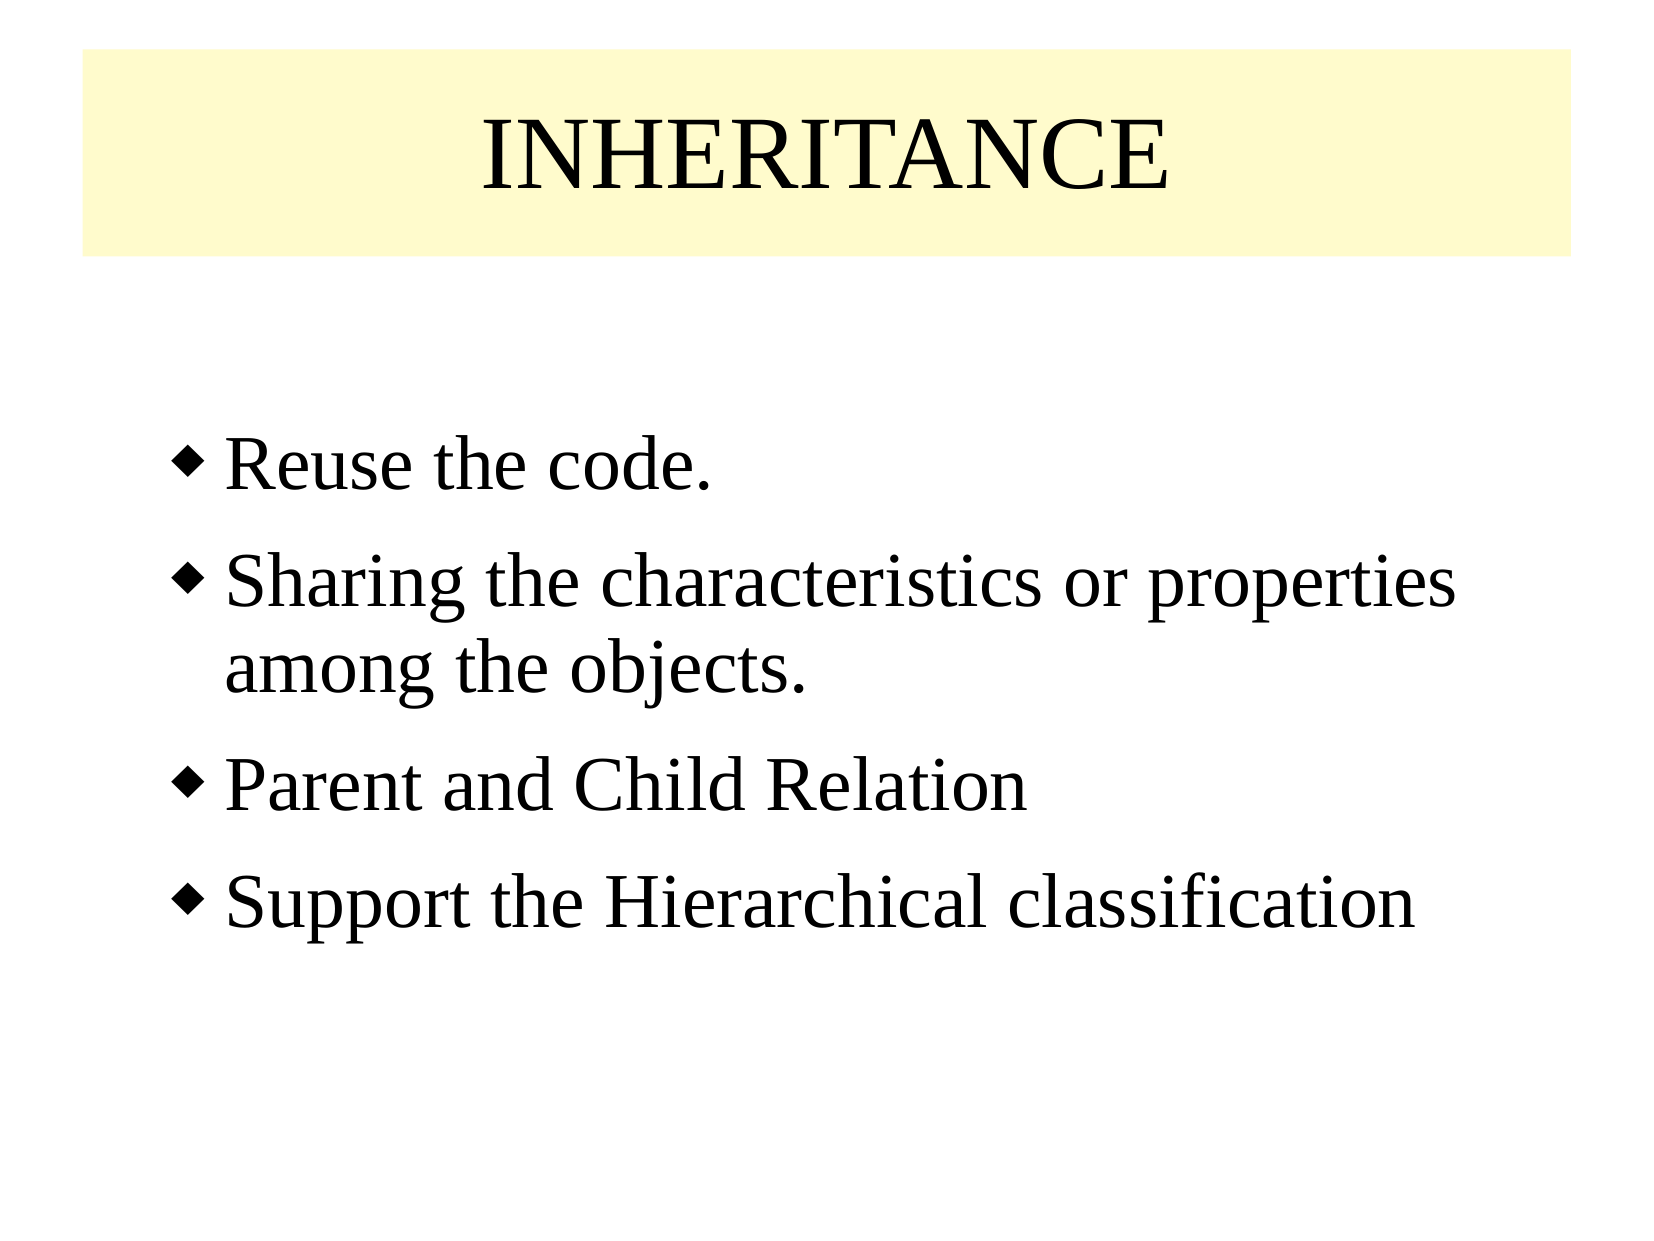

# INHERITANCE
Reuse the code.
Sharing the characteristics or properties among the objects.
Parent and Child Relation
Support the Hierarchical classification